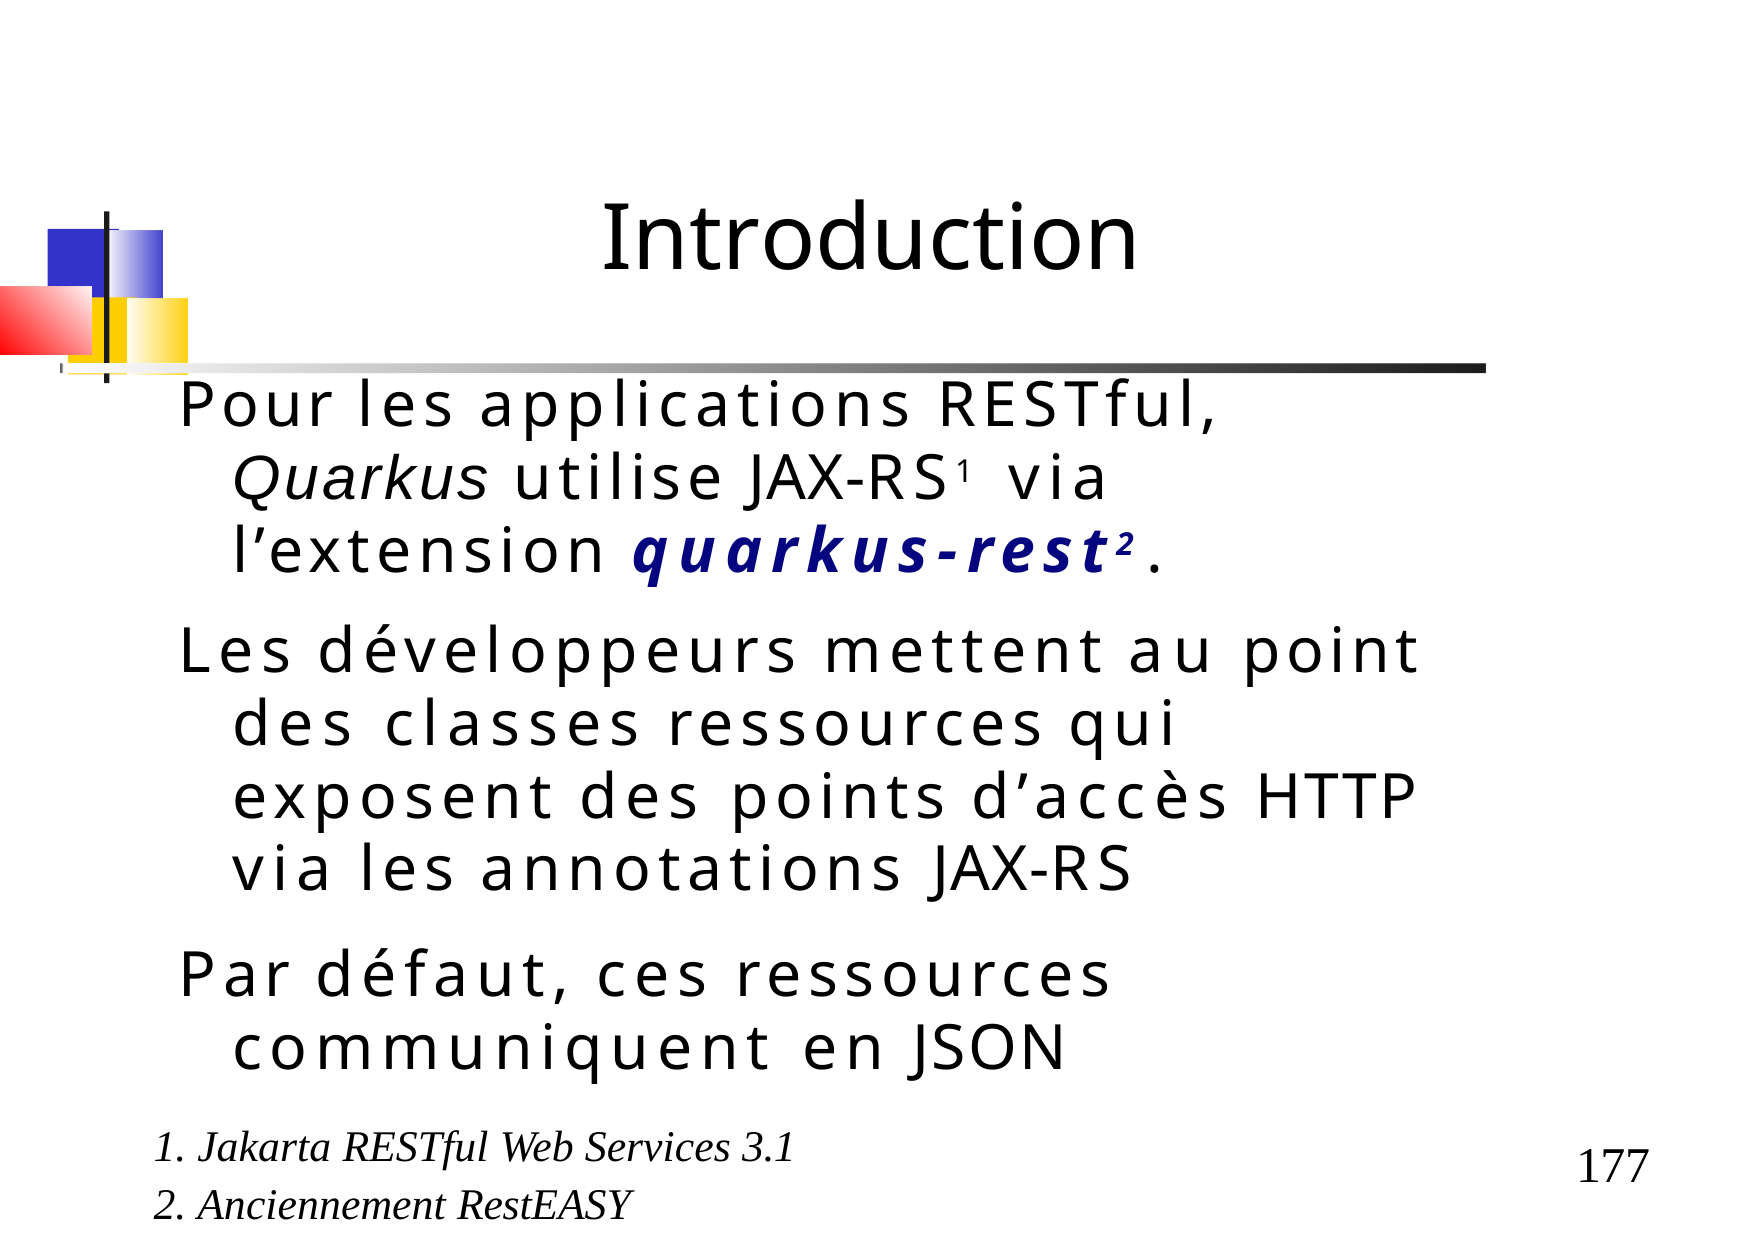

# Introduction
Pour les applications RESTful, Quarkus utilise JAX-RS1 via l’extension quarkus-rest2.
Les développeurs mettent au point des classes ressources qui exposent des points d’accès HTTP via les annotations JAX-RS
Par défaut, ces ressources communiquent en JSON
Jakarta RESTful Web Services 3.1
Anciennement RestEASY
177